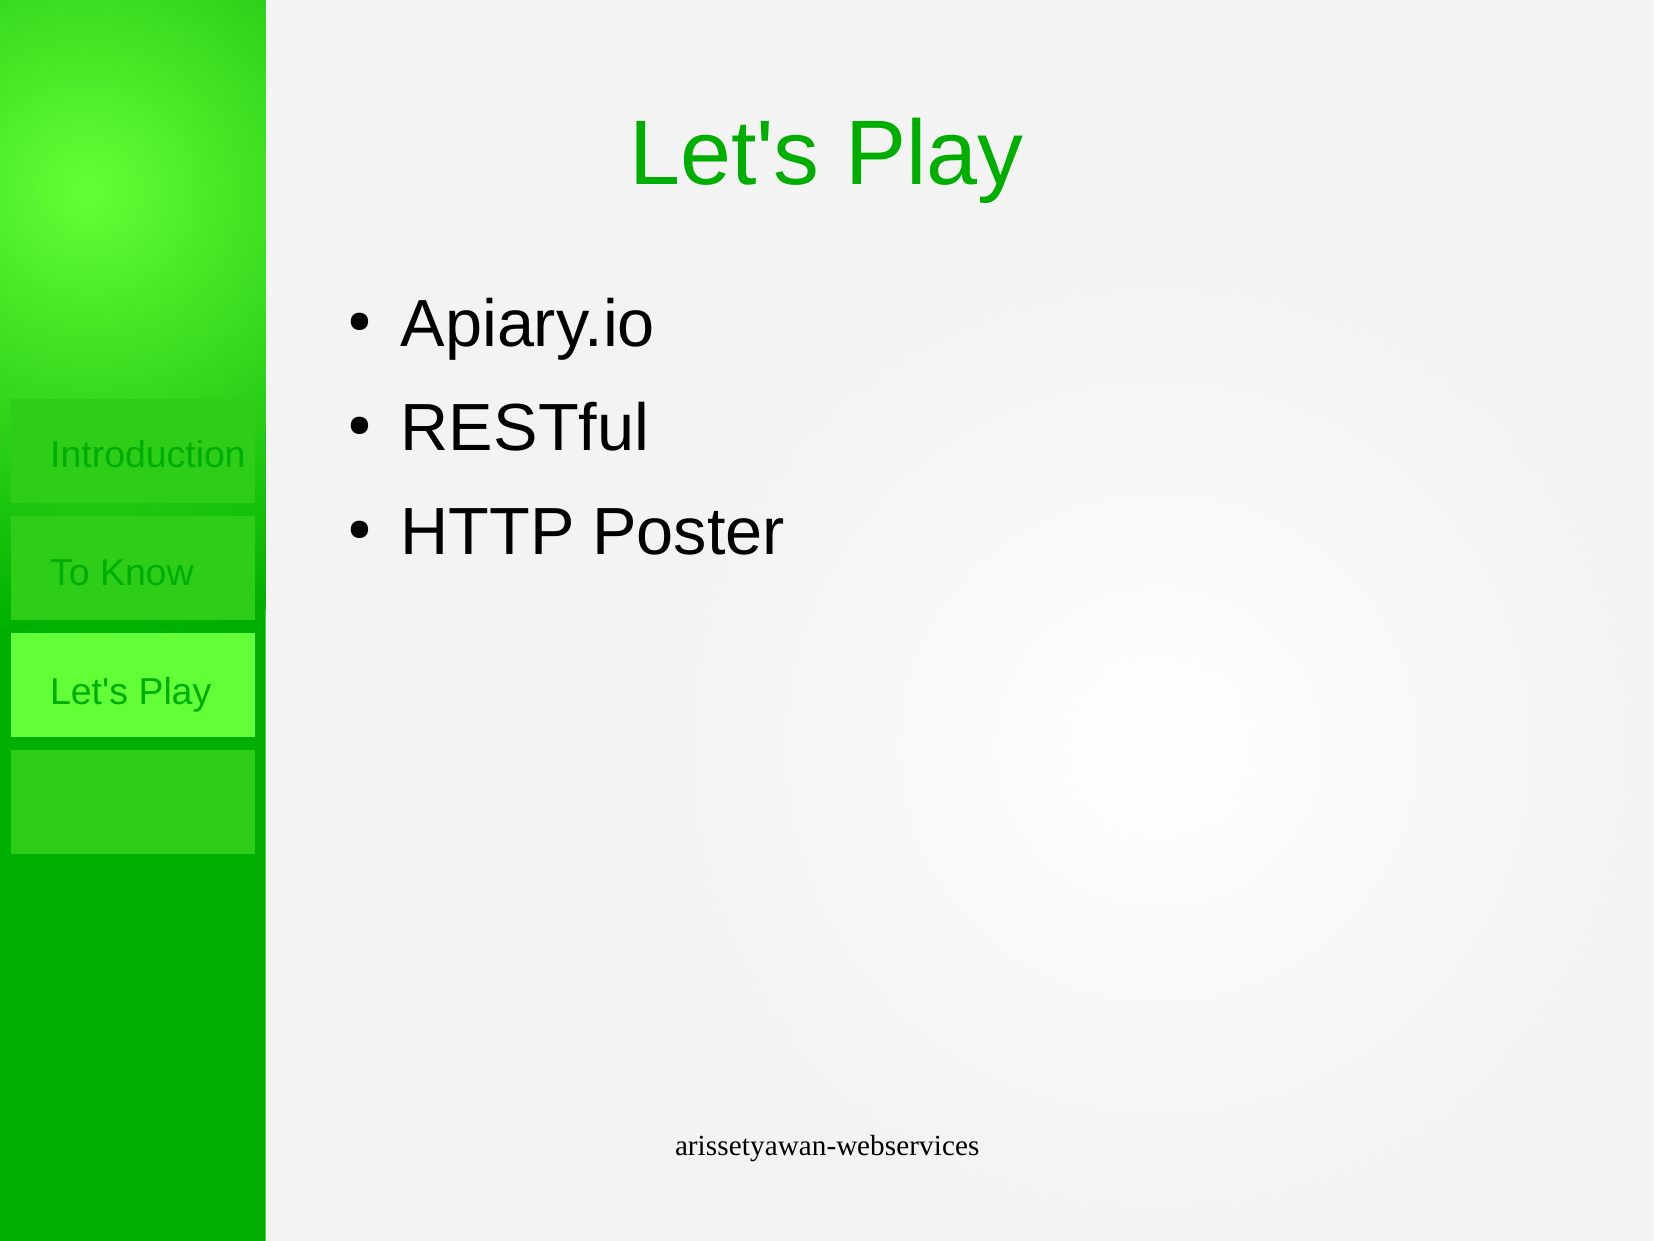

# Let's Play
Apiary.io
RESTful
HTTP Poster
Introduction
To Know
Let's Play
arissetyawan-webservices